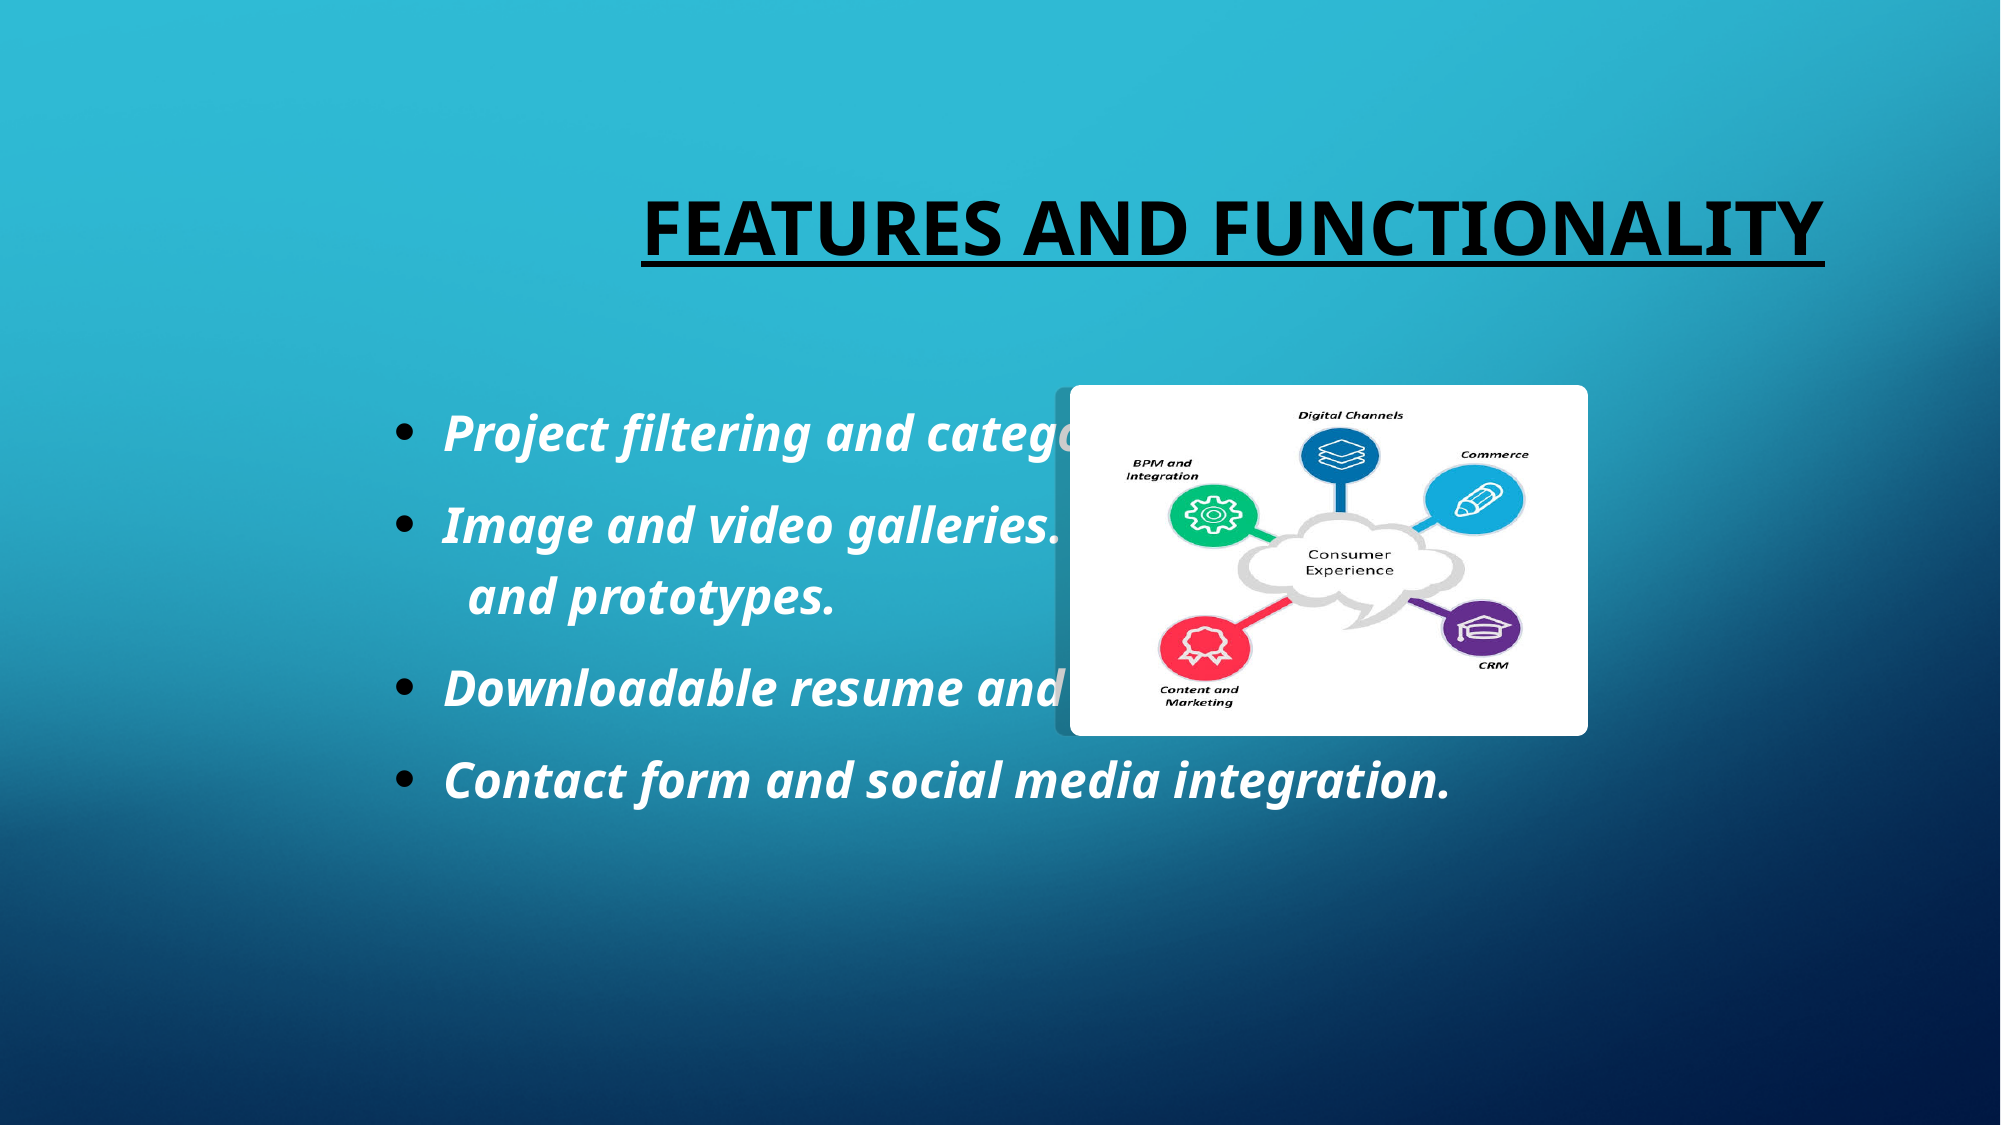

# Features and functionality
 Project filtering and categorization.
 Image and video galleries. Interactive demos and prototypes.
 Downloadable resume and documents.
 Contact form and social media integration.